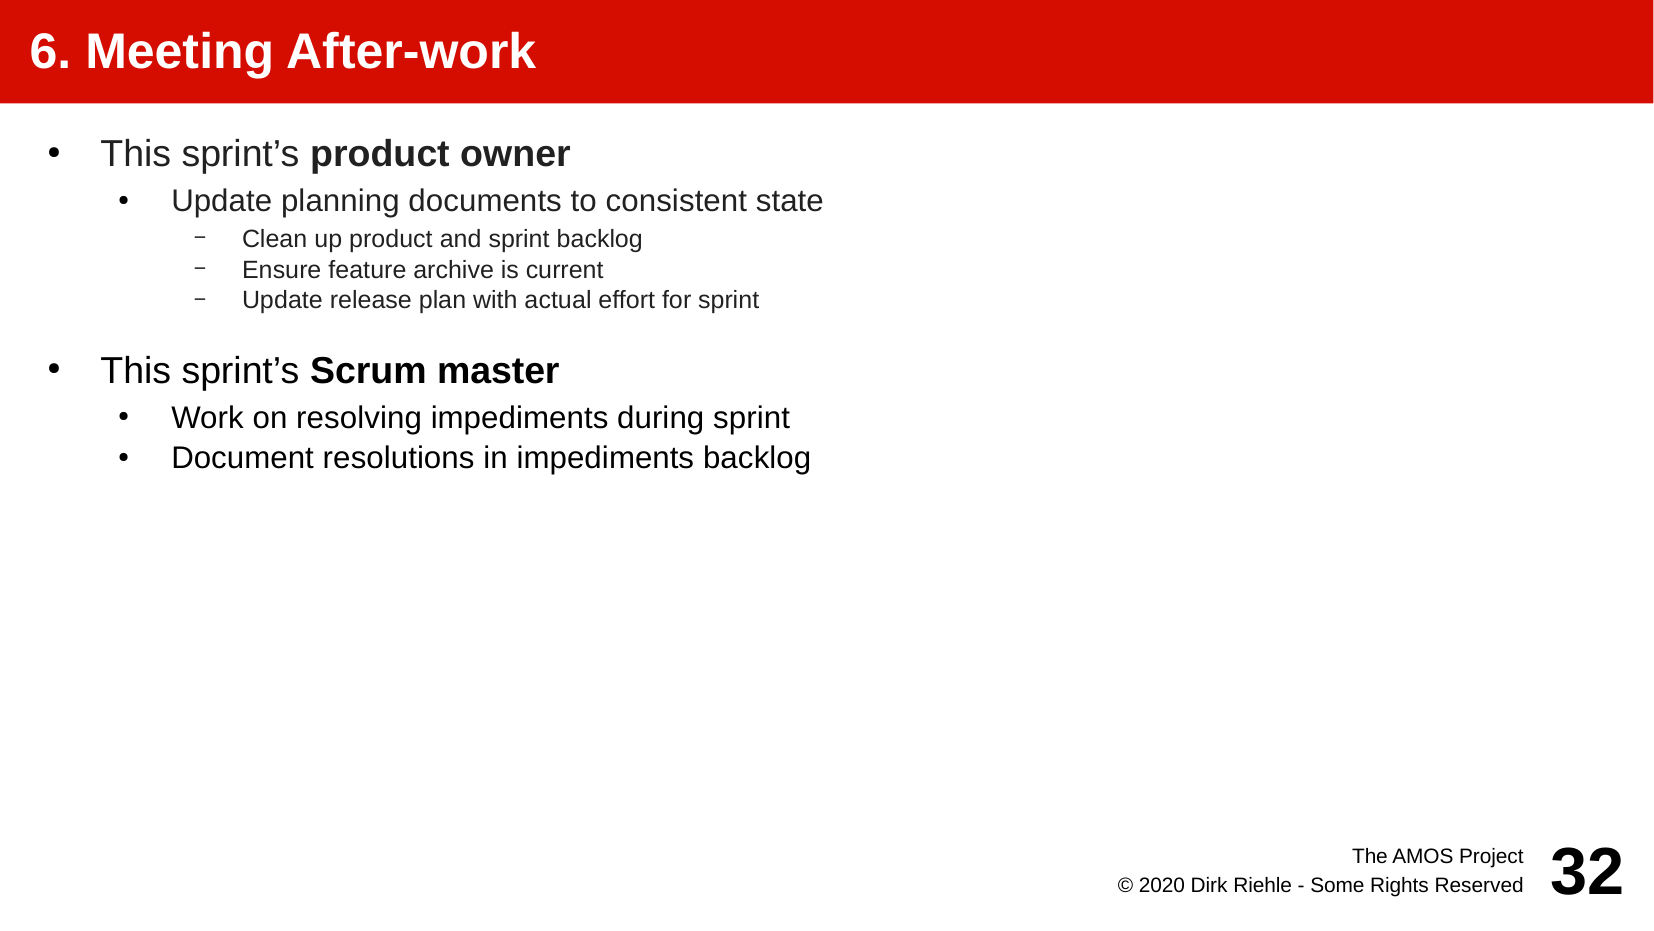

# 6. Meeting After-work
This sprint’s product owner
Update planning documents to consistent state
Clean up product and sprint backlog
Ensure feature archive is current
Update release plan with actual effort for sprint
This sprint’s Scrum master
Work on resolving impediments during sprint
Document resolutions in impediments backlog
The AMOS Project
32
© 2020 Dirk Riehle - Some Rights Reserved